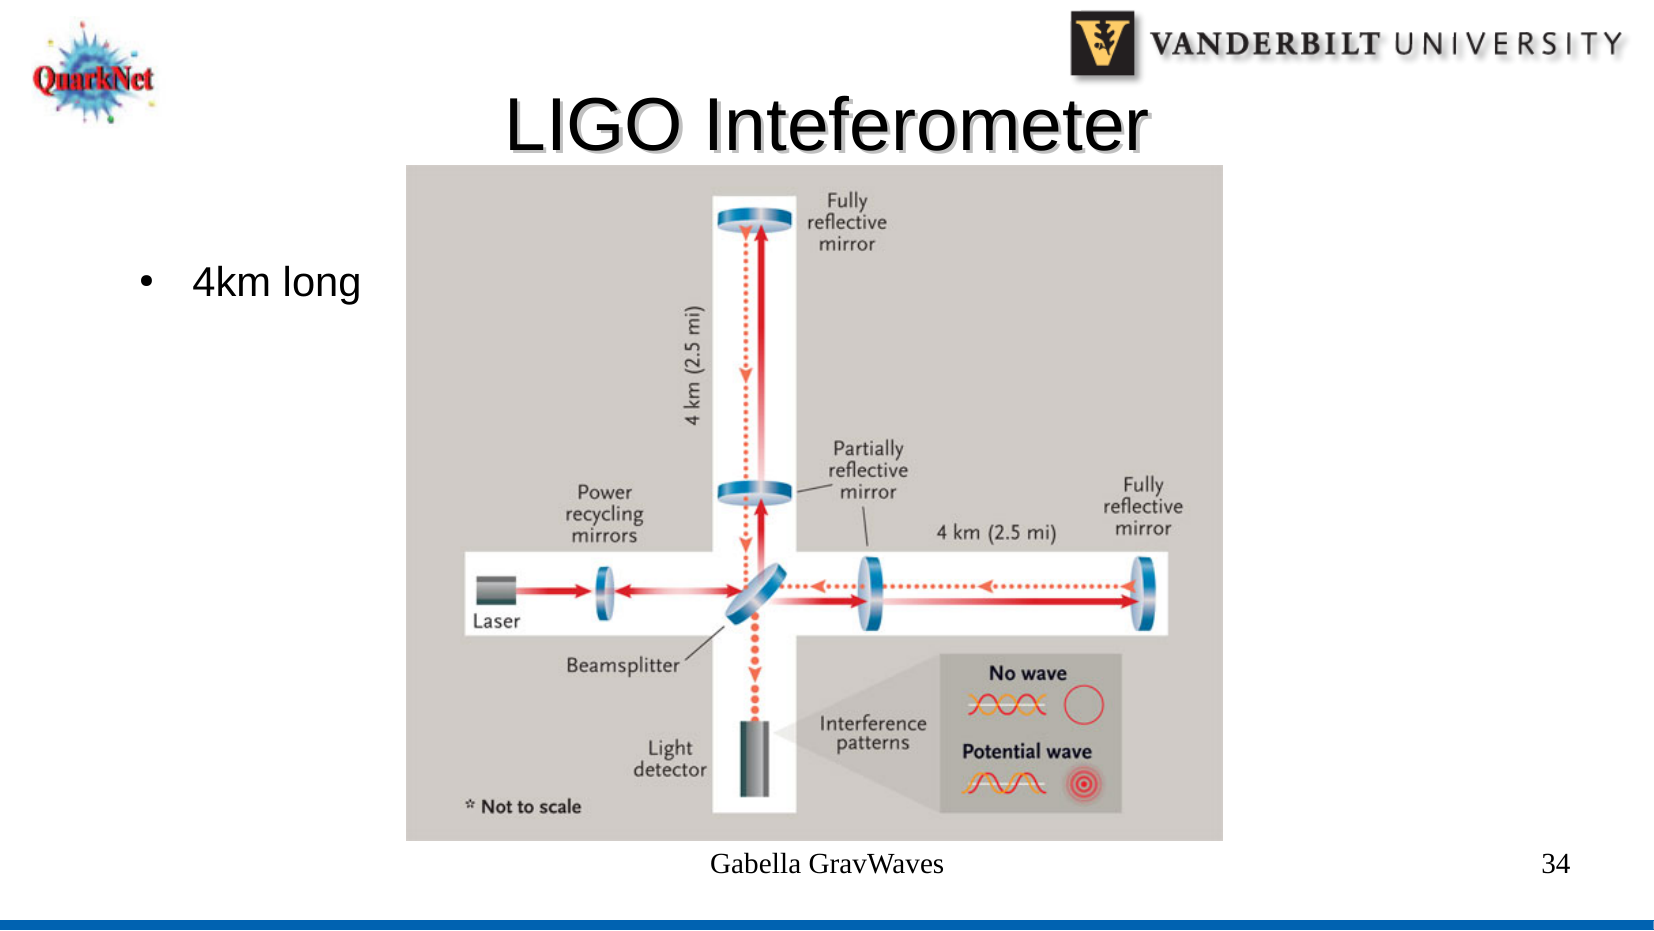

# LIGO Inteferometer
4km long
Gabella GravWaves
34